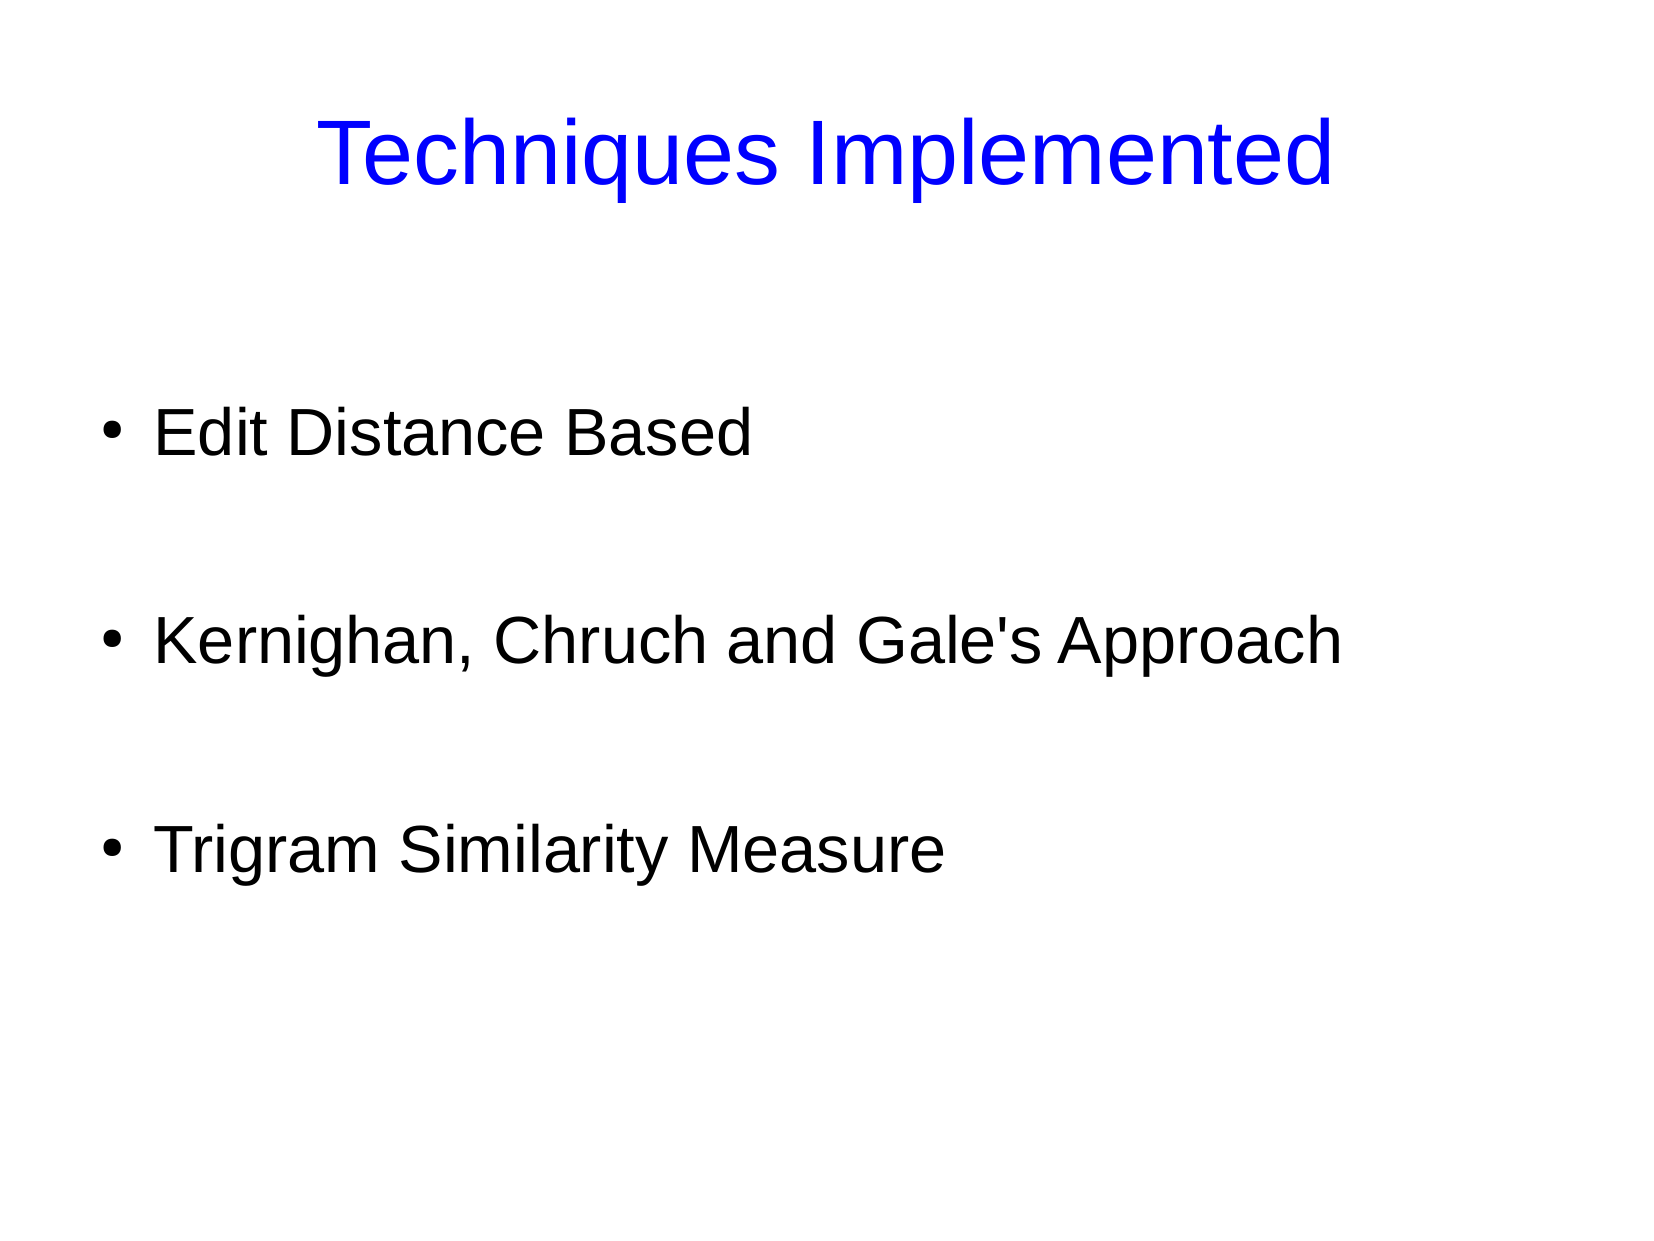

# Techniques Implemented
Edit Distance Based
Kernighan, Chruch and Gale's Approach
Trigram Similarity Measure